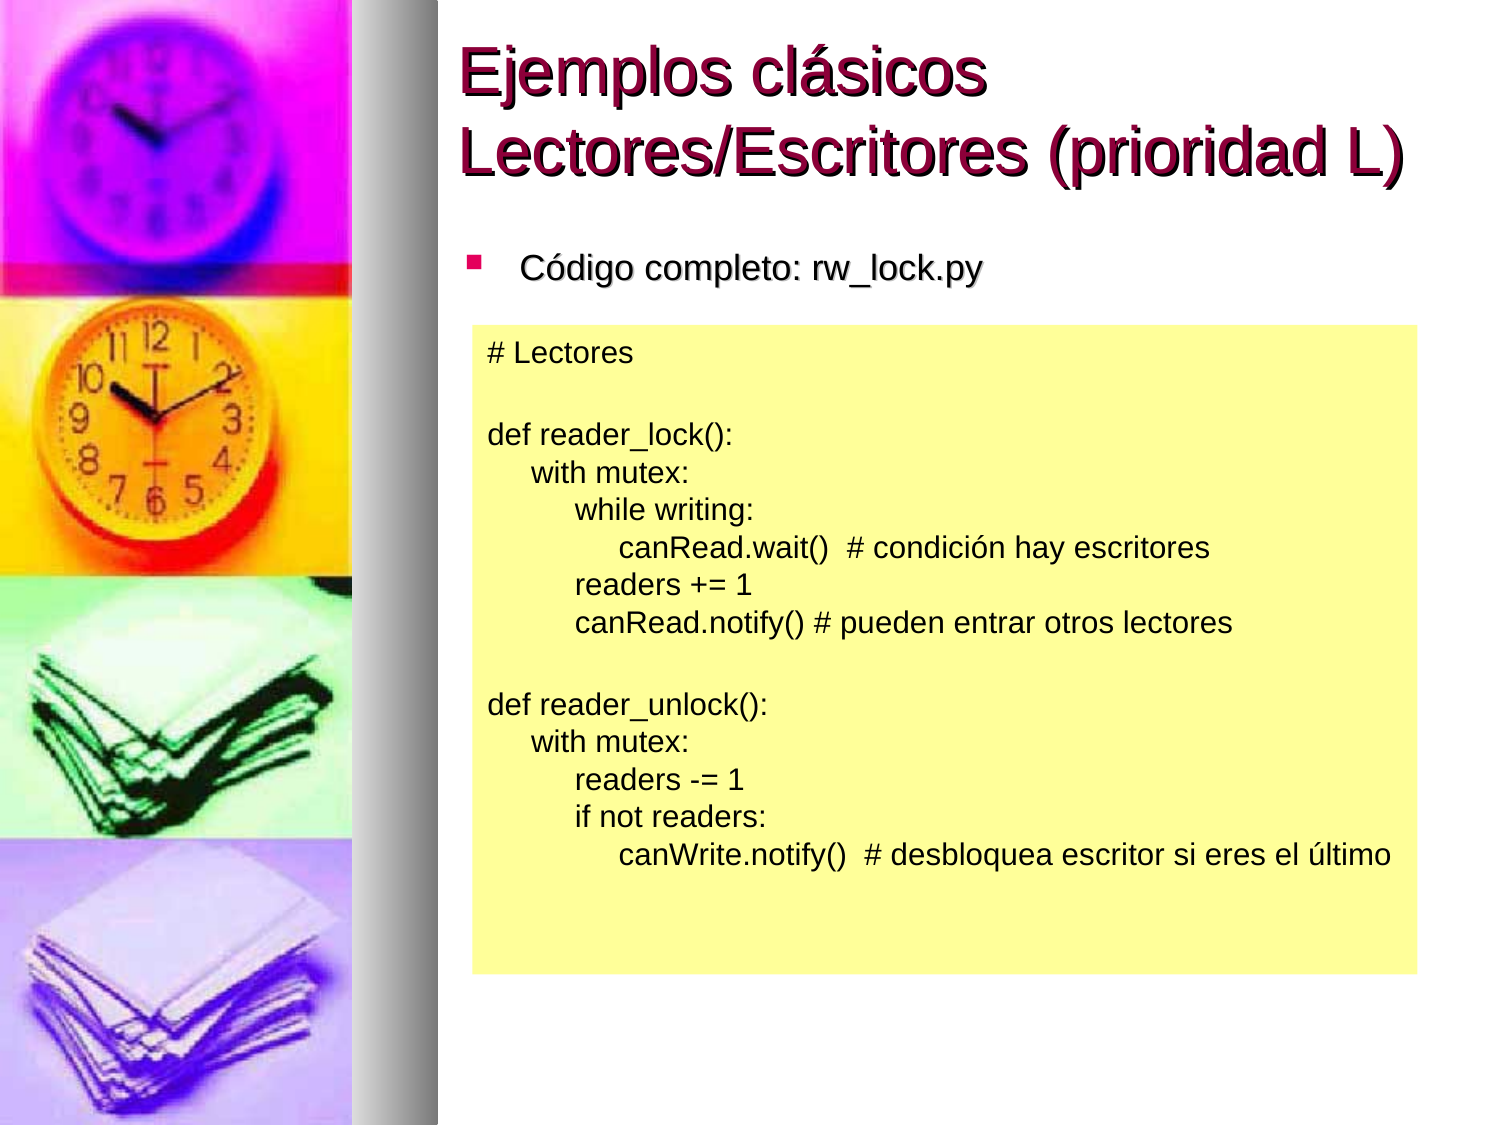

# Ejemplos clásicos Lectores/Escritores (prioridad L)
Código completo: rw_lock.py
# Lectores
def reader_lock():
 with mutex:
 while writing:
 canRead.wait() # condición hay escritores
 readers += 1
 canRead.notify() # pueden entrar otros lectores
def reader_unlock():
 with mutex:
 readers -= 1
 if not readers:
 canWrite.notify() # desbloquea escritor si eres el último